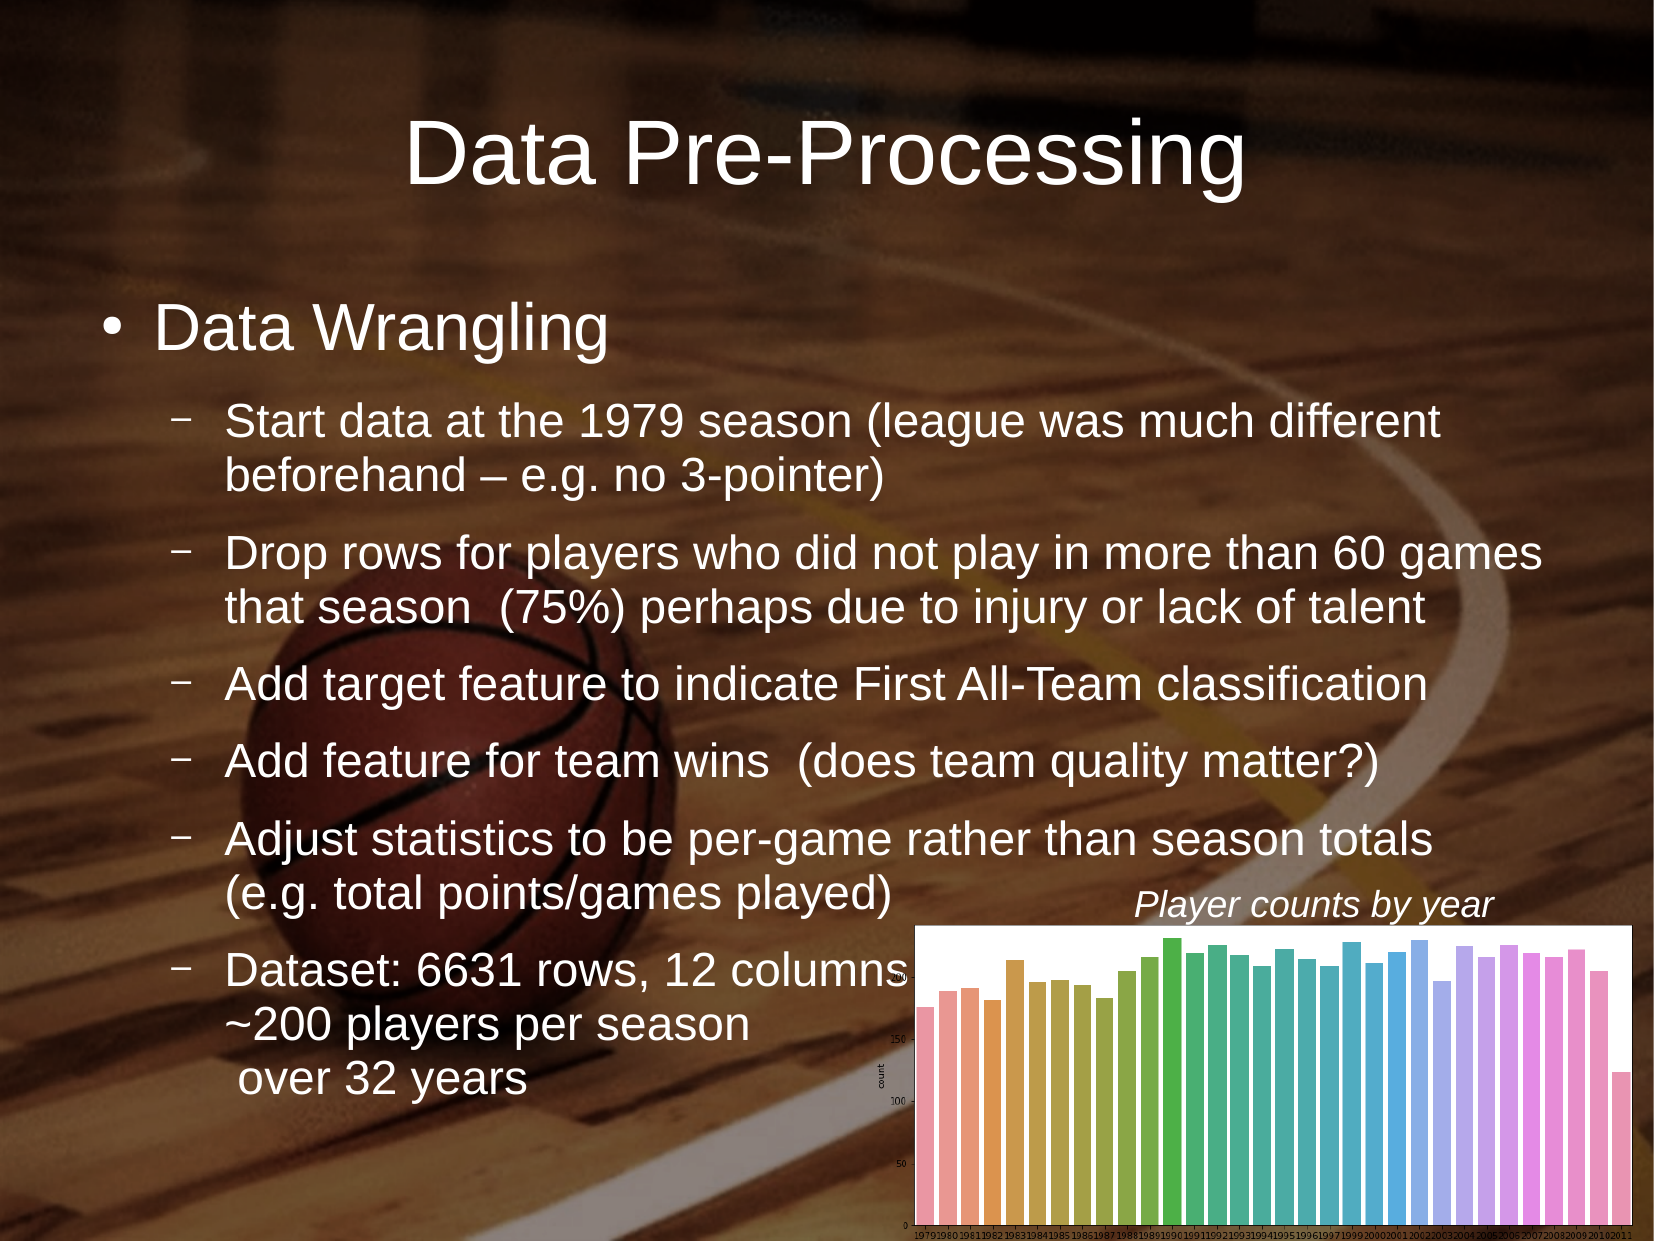

# Data Pre-Processing
Data Wrangling
Start data at the 1979 season (league was much different beforehand – e.g. no 3-pointer)
Drop rows for players who did not play in more than 60 games that season (75%) perhaps due to injury or lack of talent
Add target feature to indicate First All-Team classification
Add feature for team wins (does team quality matter?)
Adjust statistics to be per-game rather than season totals
(e.g. total points/games played)
Dataset: 6631 rows, 12 columns
~200 players per season
 over 32 years
Player counts by year